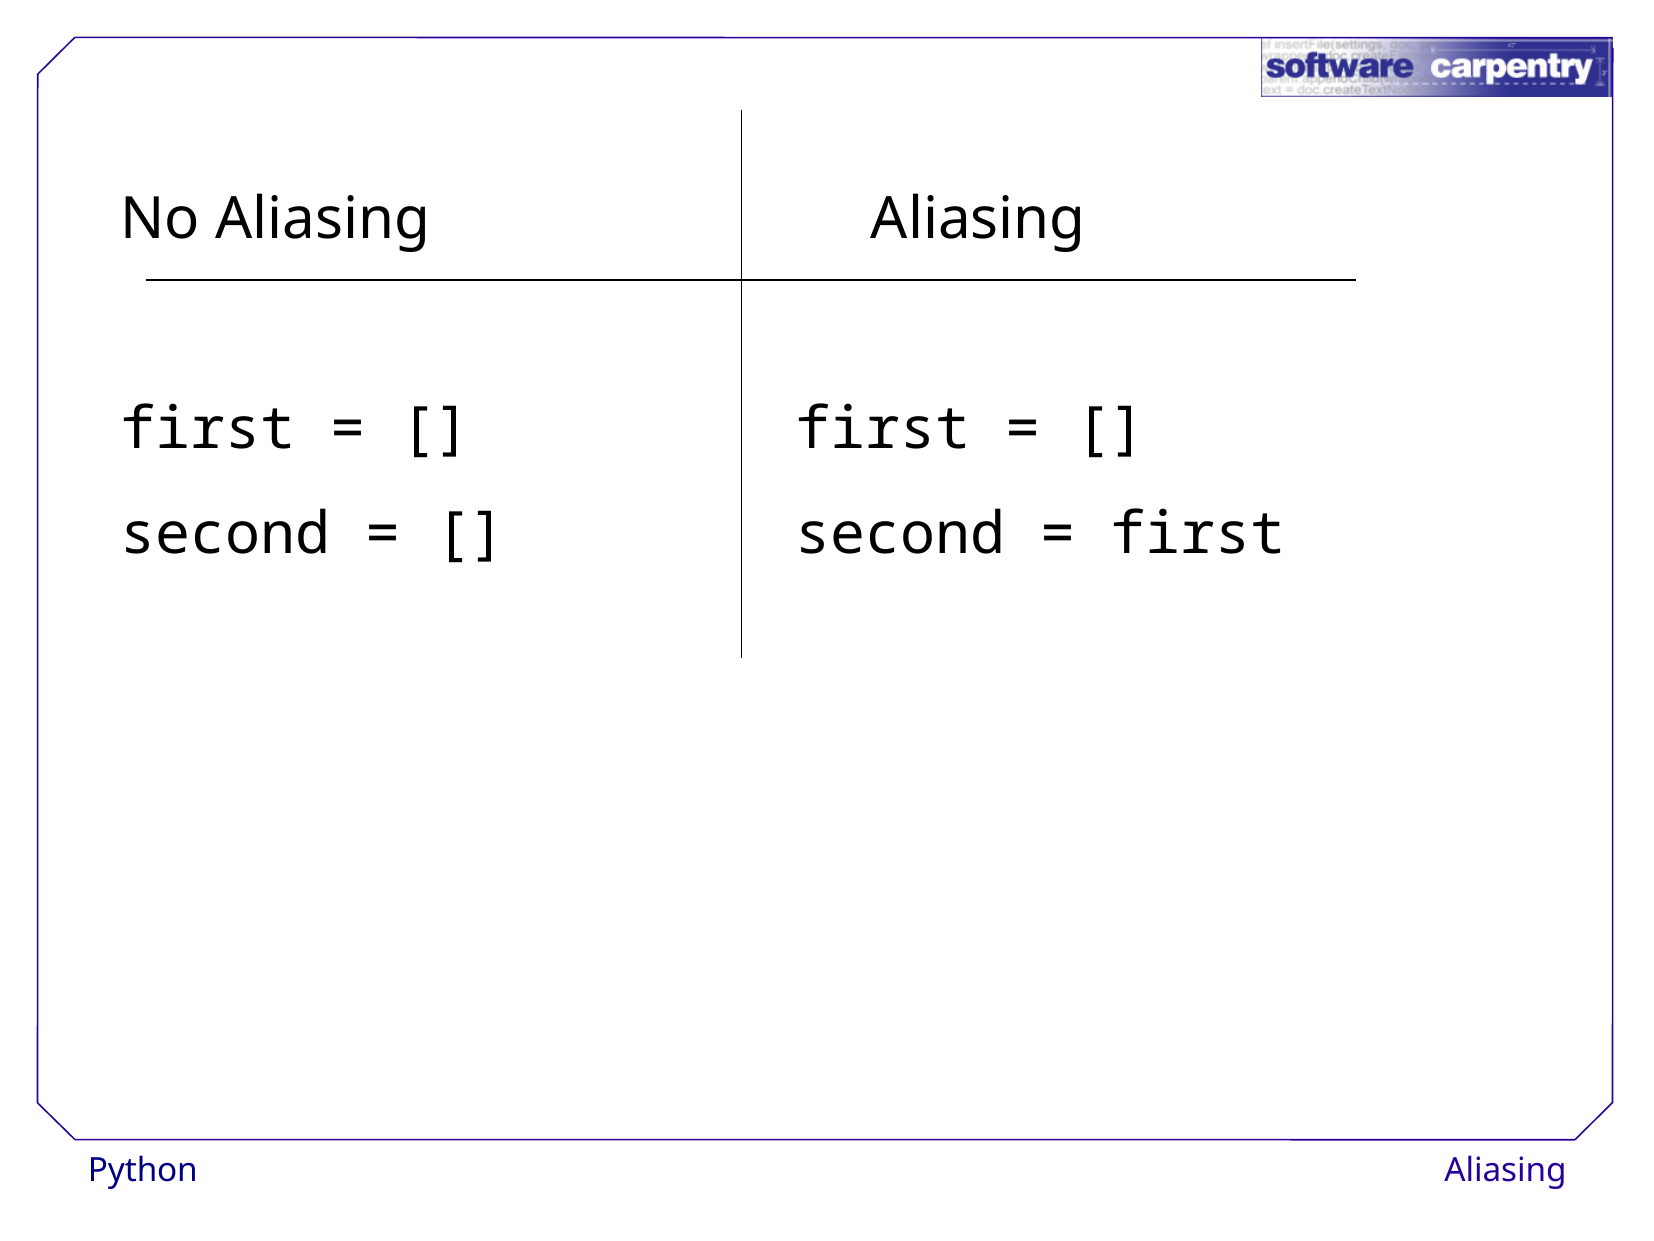

No Aliasing						Aliasing
first = []					first = []
second = []				second = first